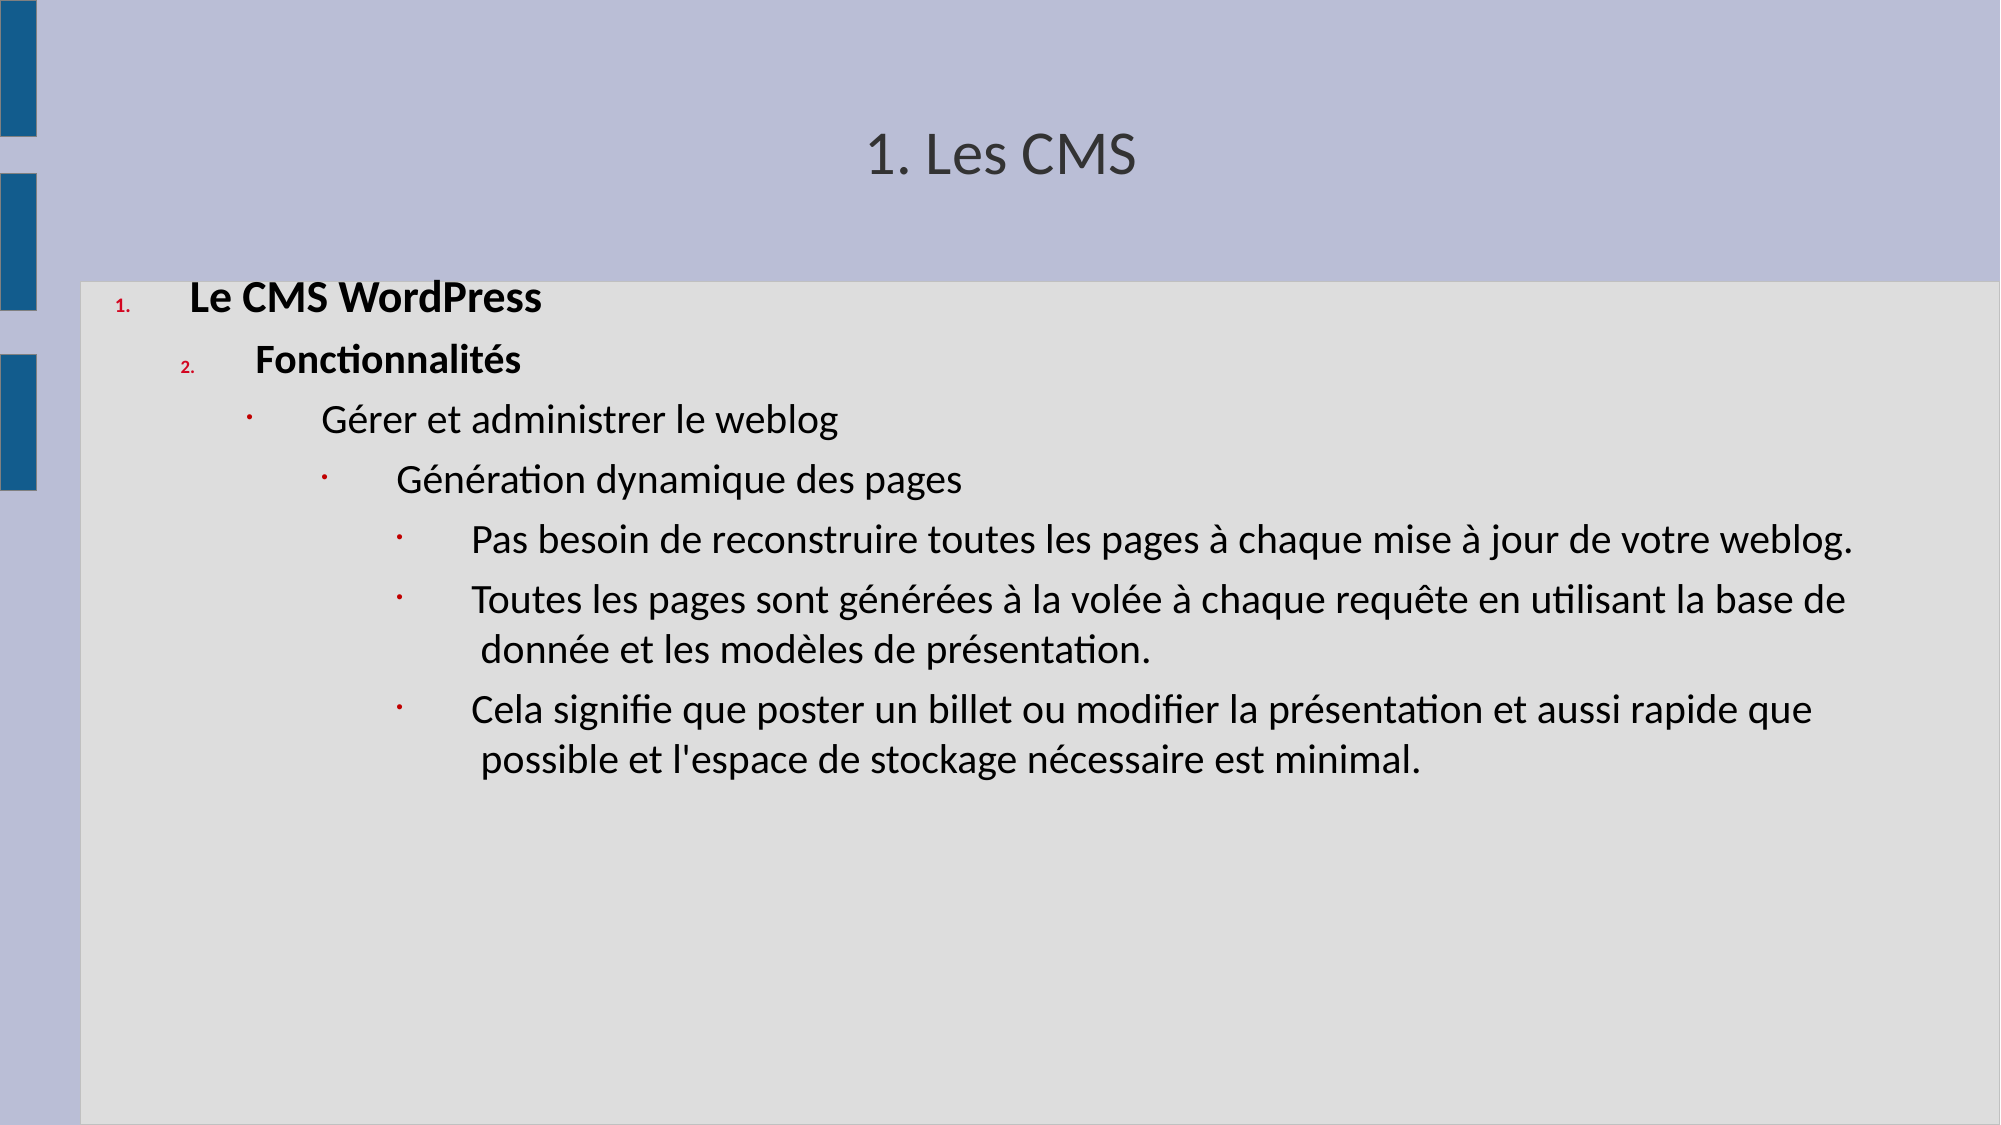

# 1. Les CMS
Le CMS WordPress
Fonctionnalités
Gérer et administrer le weblog
Génération dynamique des pages
Pas besoin de reconstruire toutes les pages à chaque mise à jour de votre weblog.
Toutes les pages sont générées à la volée à chaque requête en utilisant la base de donnée et les modèles de présentation.
Cela signifie que poster un billet ou modifier la présentation et aussi rapide que possible et l'espace de stockage nécessaire est minimal.